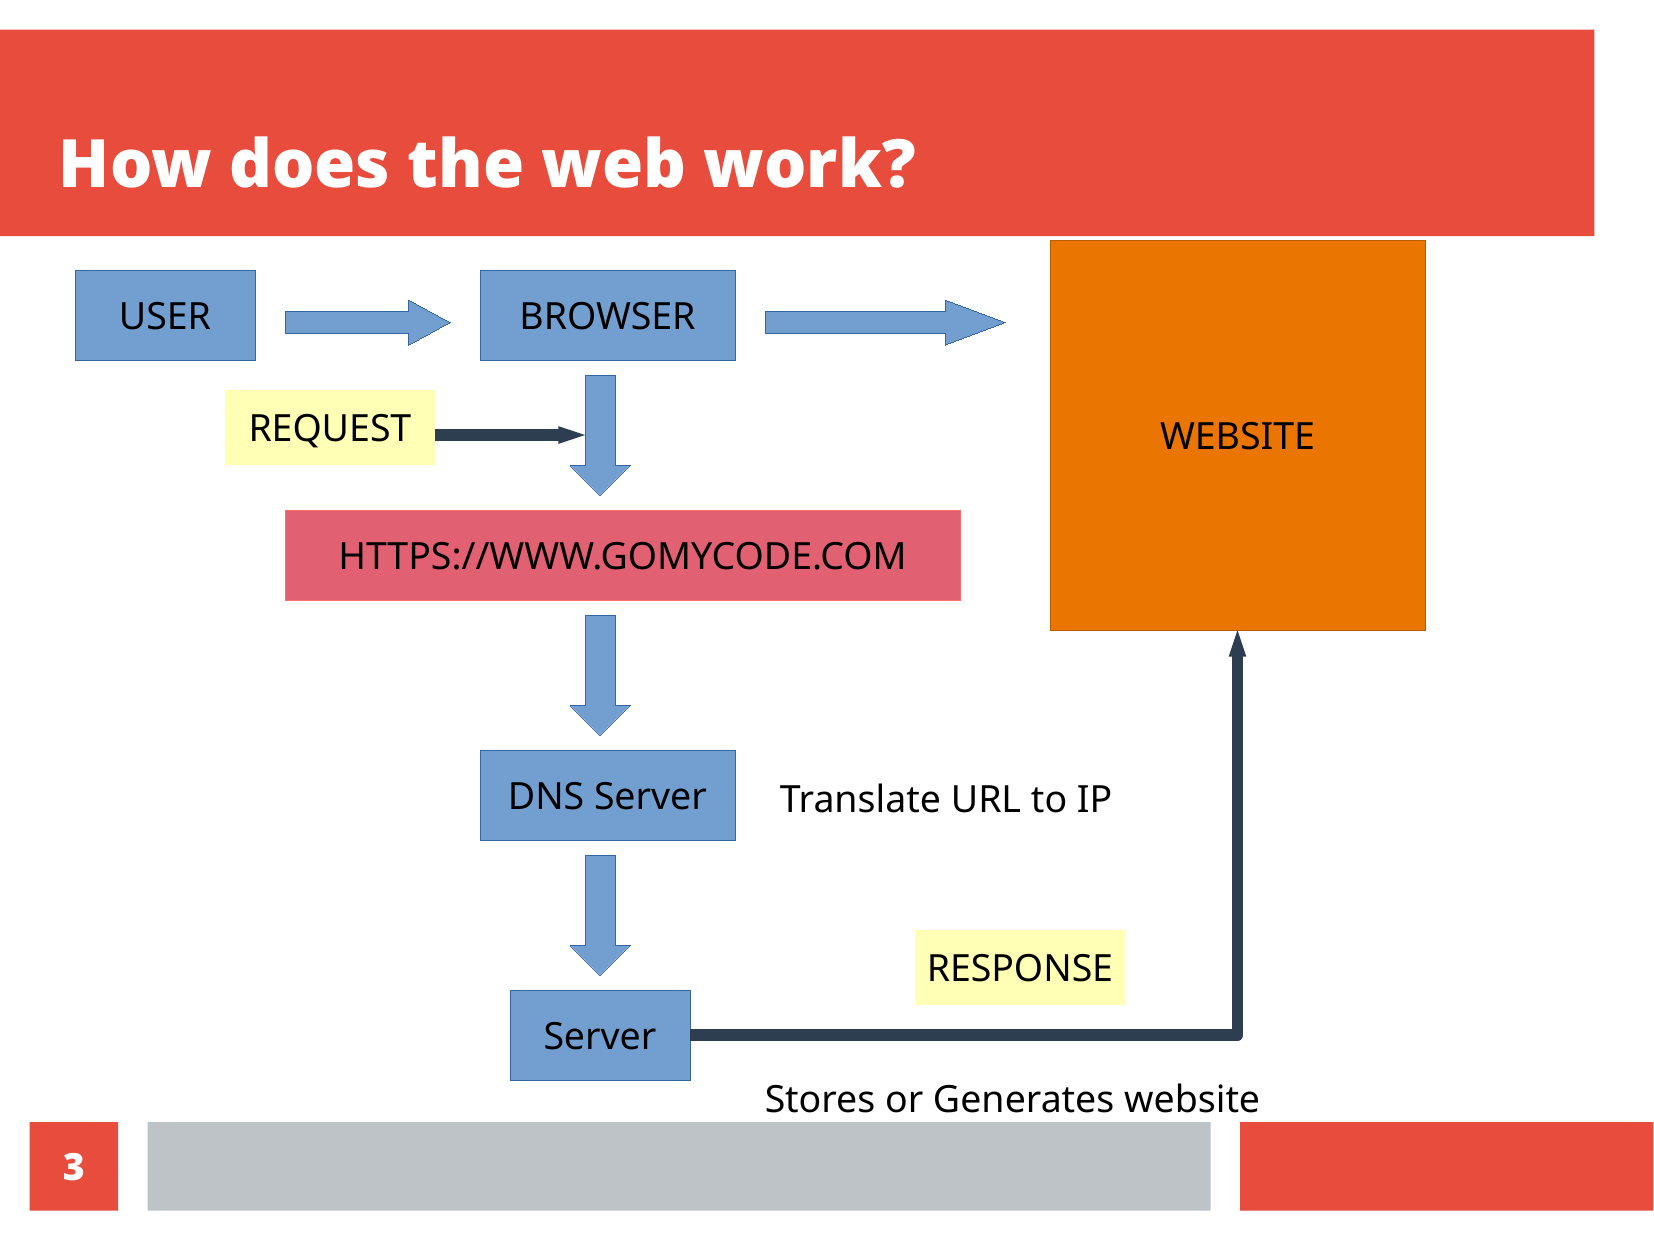

# How does the web work?
WEBSITE
USER
BROWSER
REQUEST
HTTPS://WWW.GOMYCODE.COM
DNS Server
Translate URL to IP
RESPONSE
Server
Stores or Generates website
3